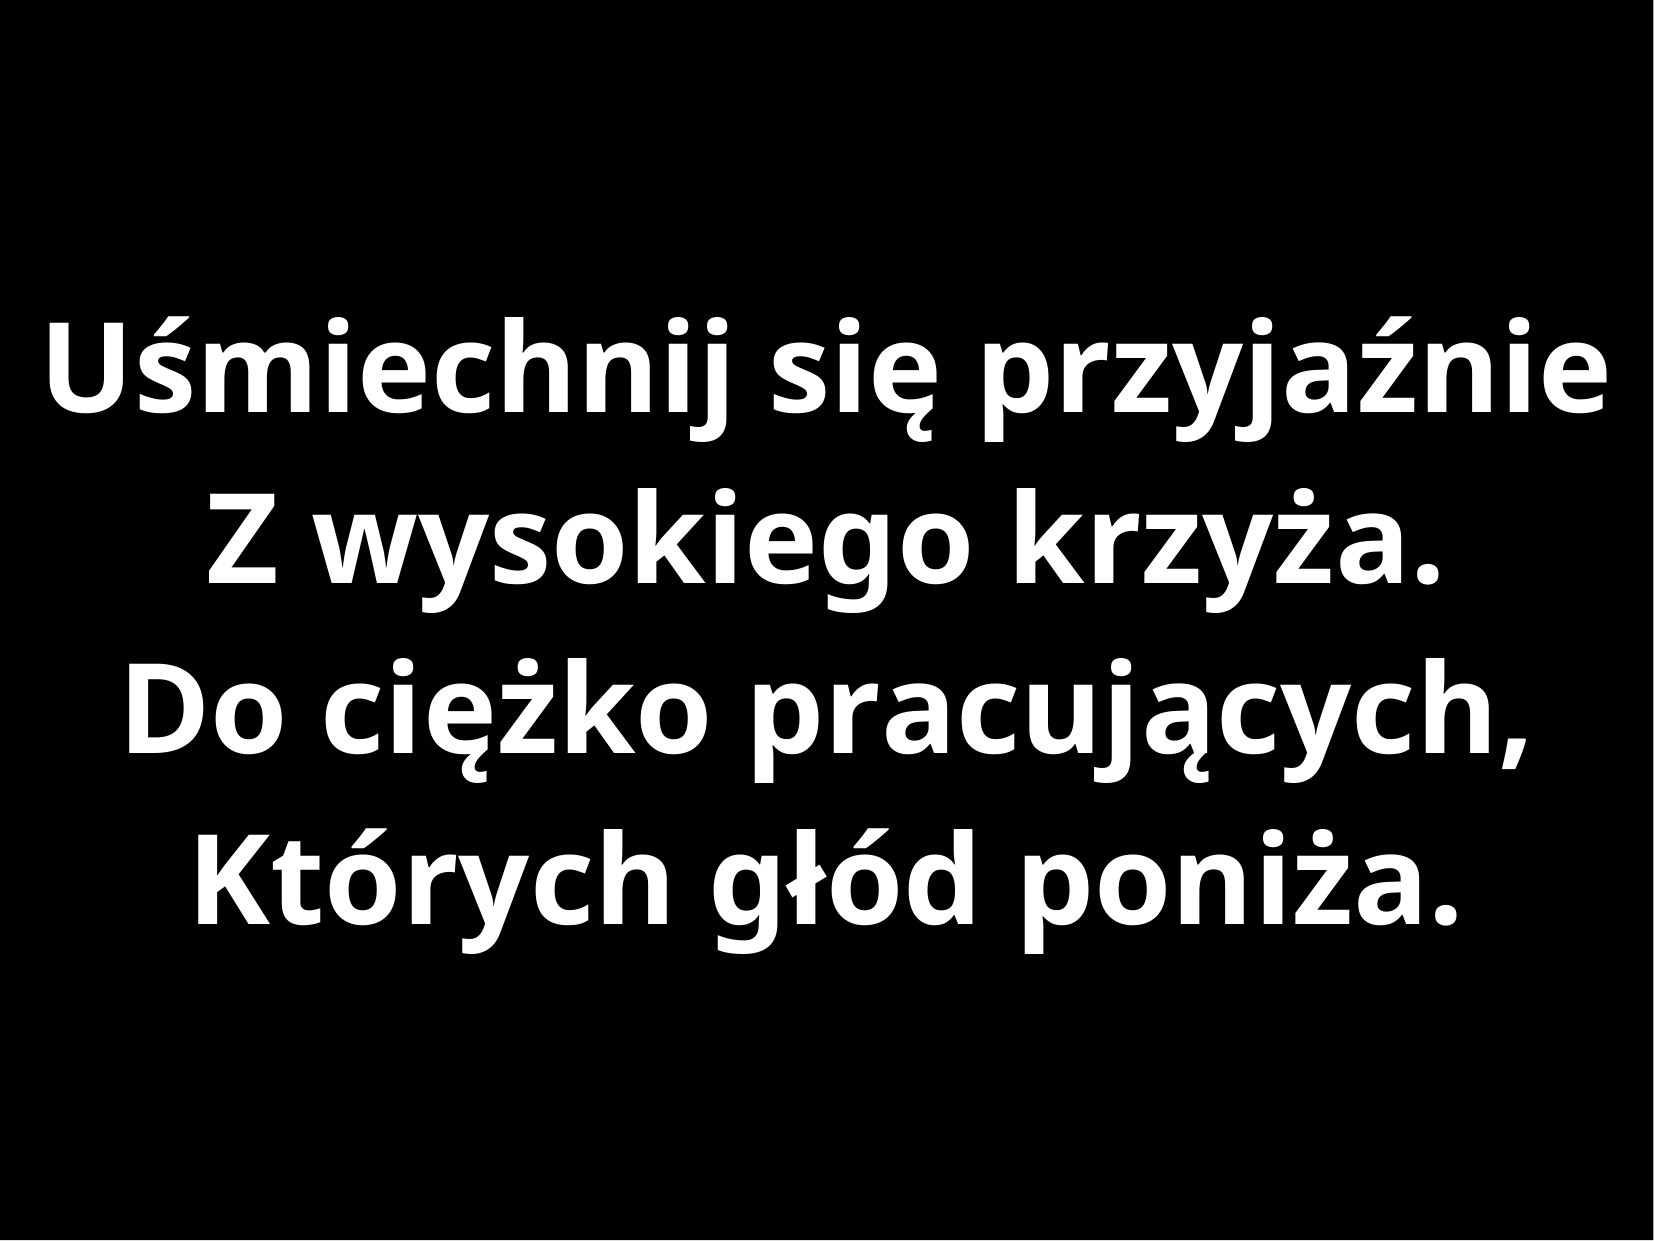

# Uśmiechnij się przyjaźnie Z wysokiego krzyża. Do ciężko pracujących, Których głód poniża.